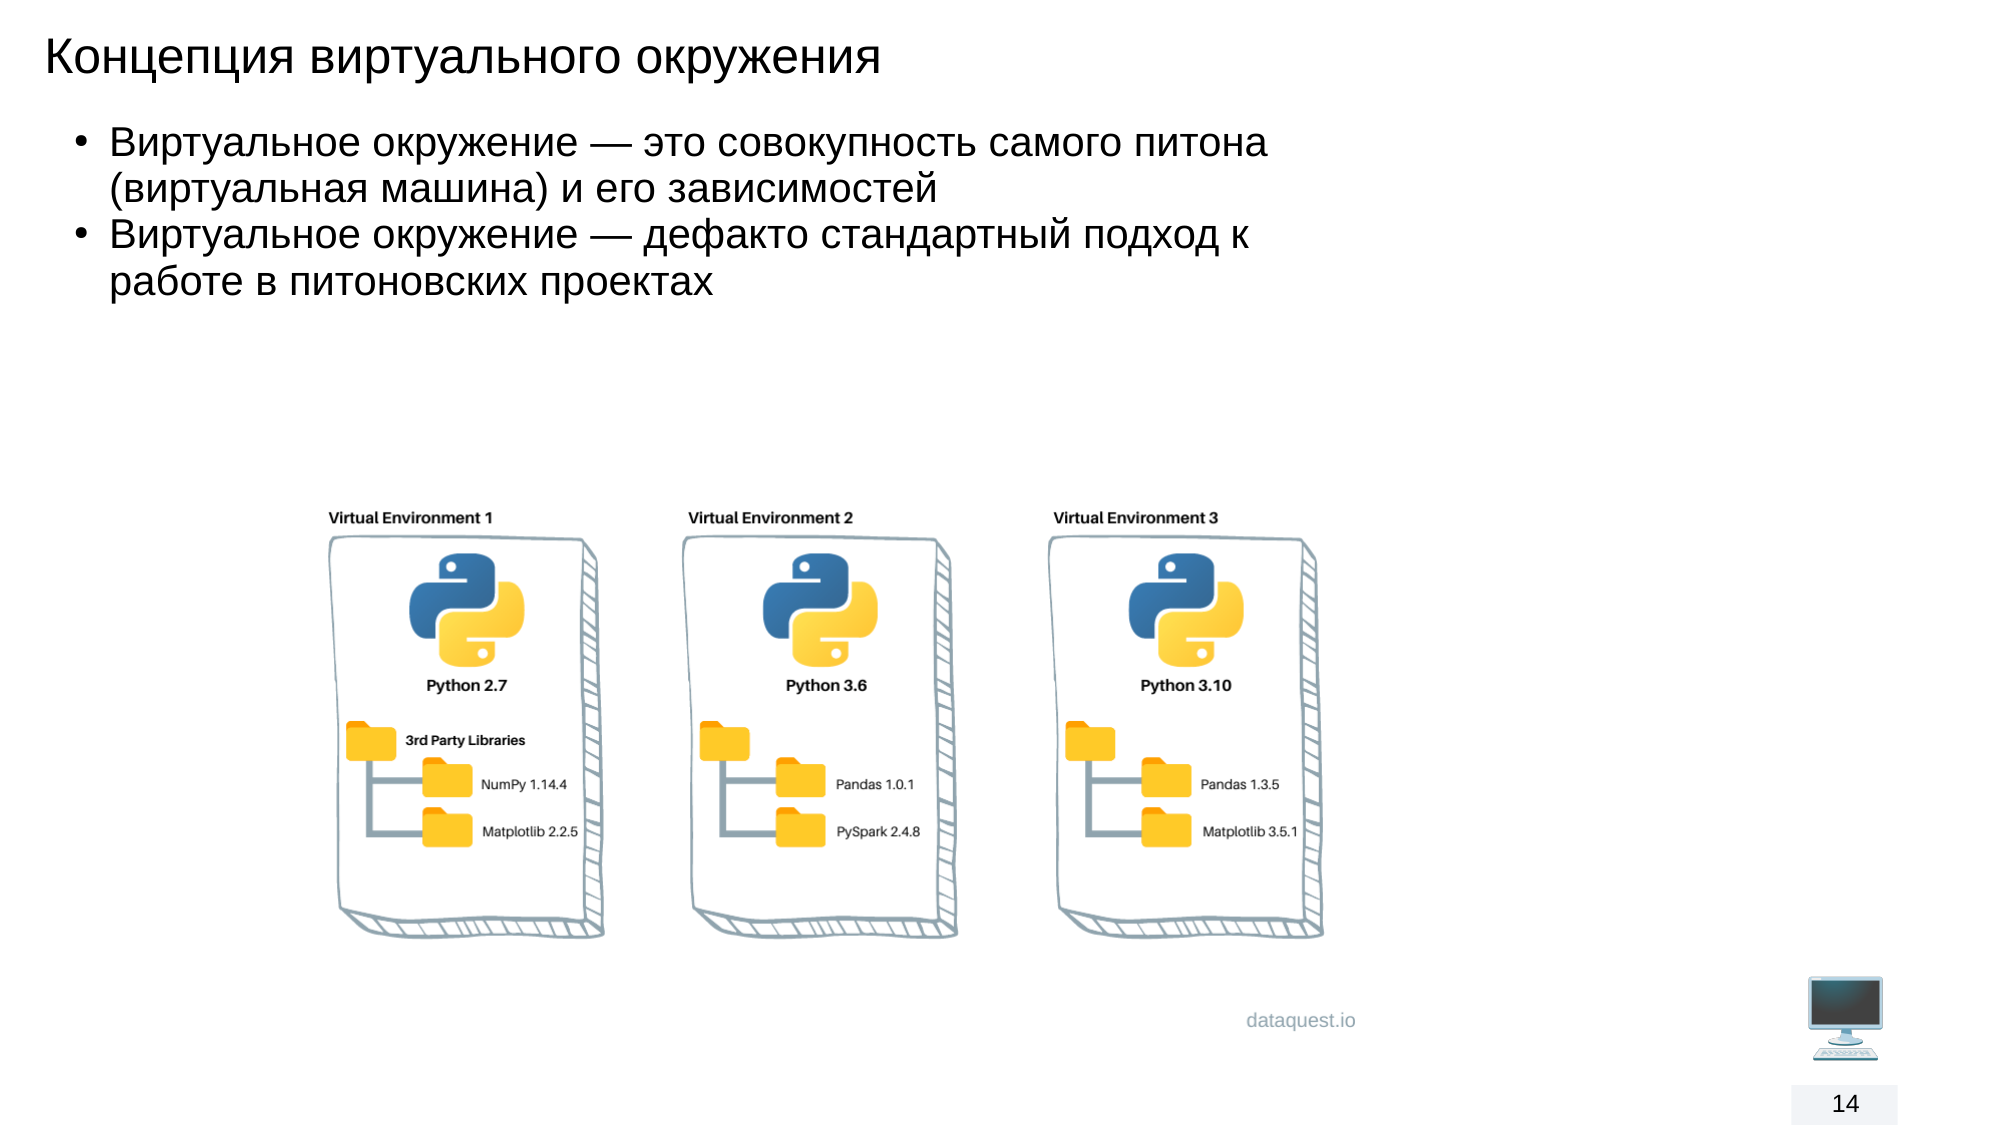

Концепция виртуального окружения
Виртуальное окружение — это совокупность самого питона (виртуальная машина) и его зависимостей
Виртуальное окружение — дефакто стандартный подход к работе в питоновских проектах